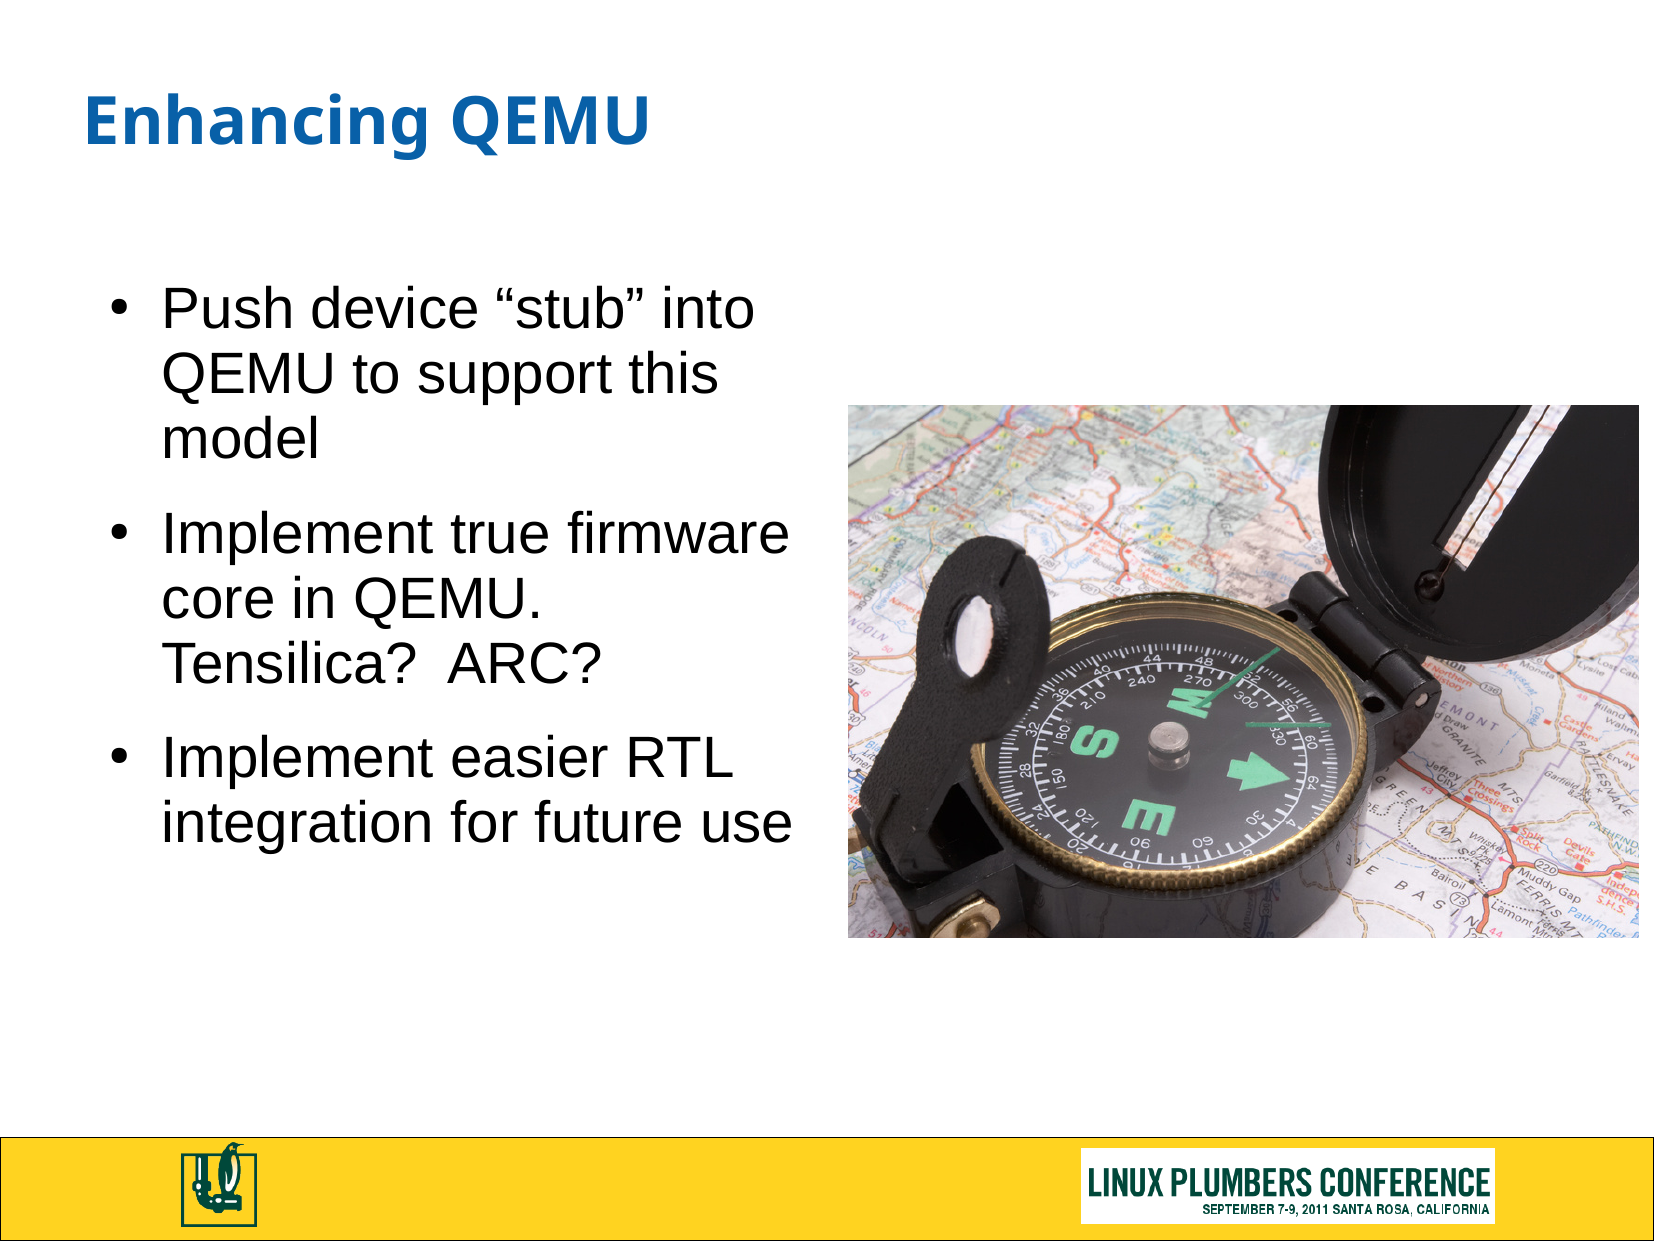

# Enhancing QEMU
Push device “stub” into QEMU to support this model
Implement true firmware core in QEMU. Tensilica? ARC?
Implement easier RTL integration for future use
23